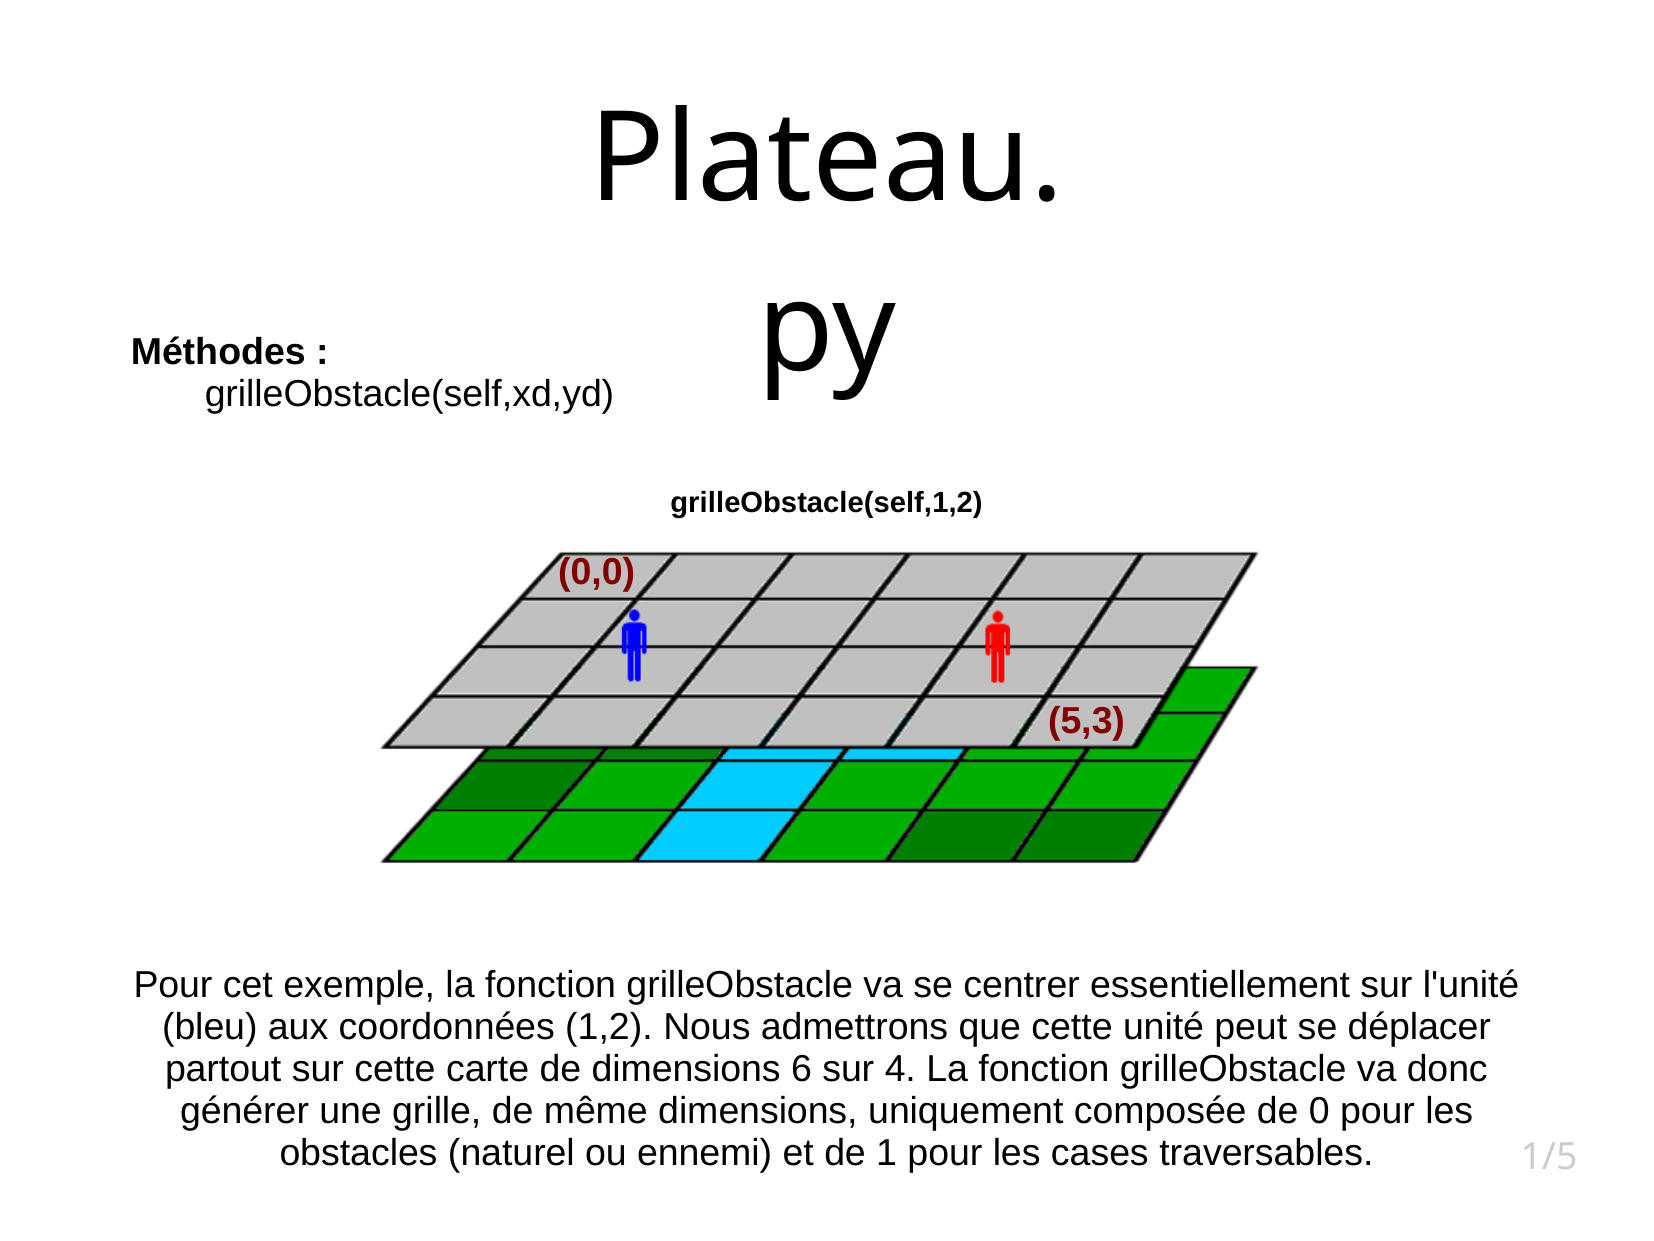

Plateau.py
Méthodes :
	grilleObstacle(self,xd,yd)
grilleObstacle(self,1,2)
(0,0)
(5,3)
Pour cet exemple, la fonction grilleObstacle va se centrer essentiellement sur l'unité (bleu) aux coordonnées (1,2). Nous admettrons que cette unité peut se déplacer partout sur cette carte de dimensions 6 sur 4. La fonction grilleObstacle va donc générer une grille, de même dimensions, uniquement composée de 0 pour les obstacles (naturel ou ennemi) et de 1 pour les cases traversables.
1/5